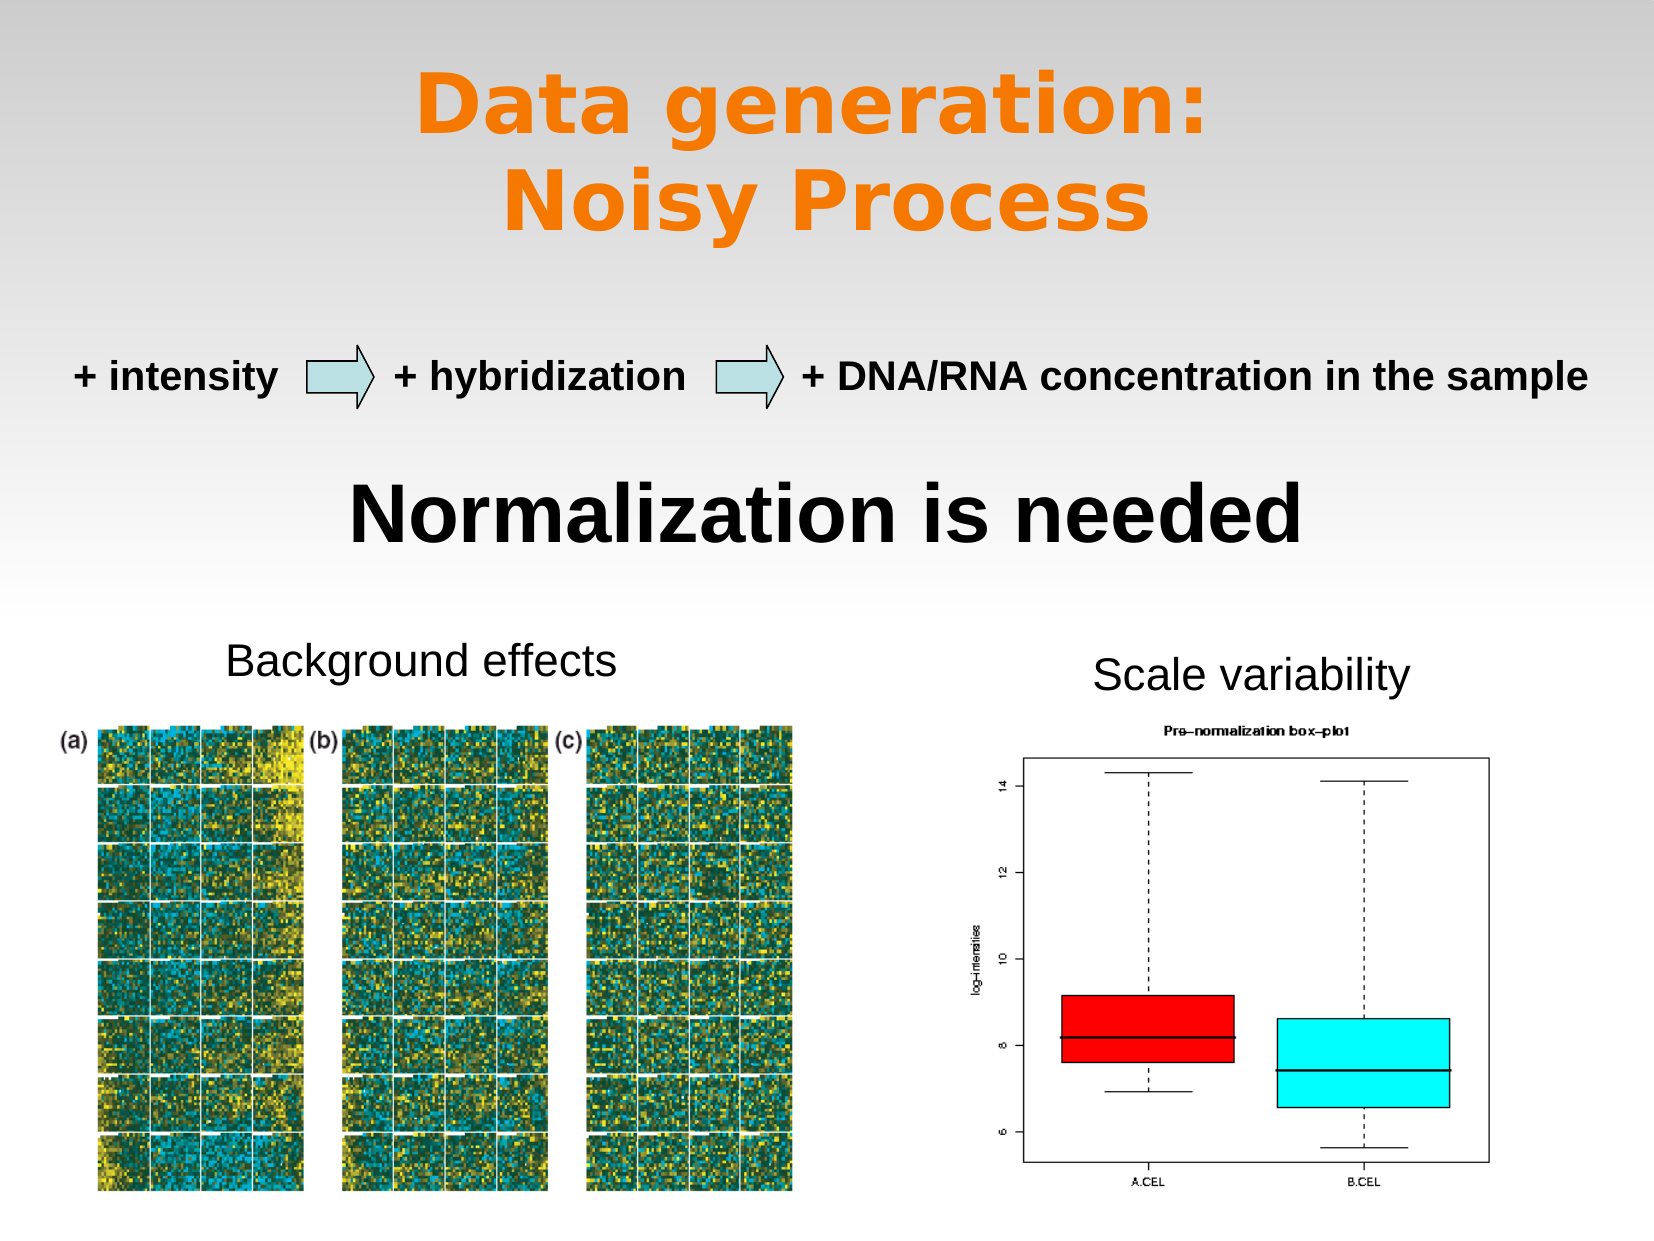

# Data generation: Noisy Process
+ intensity + hybridization + DNA/RNA concentration in the sample
Normalization is needed
Background effects
Scale variability